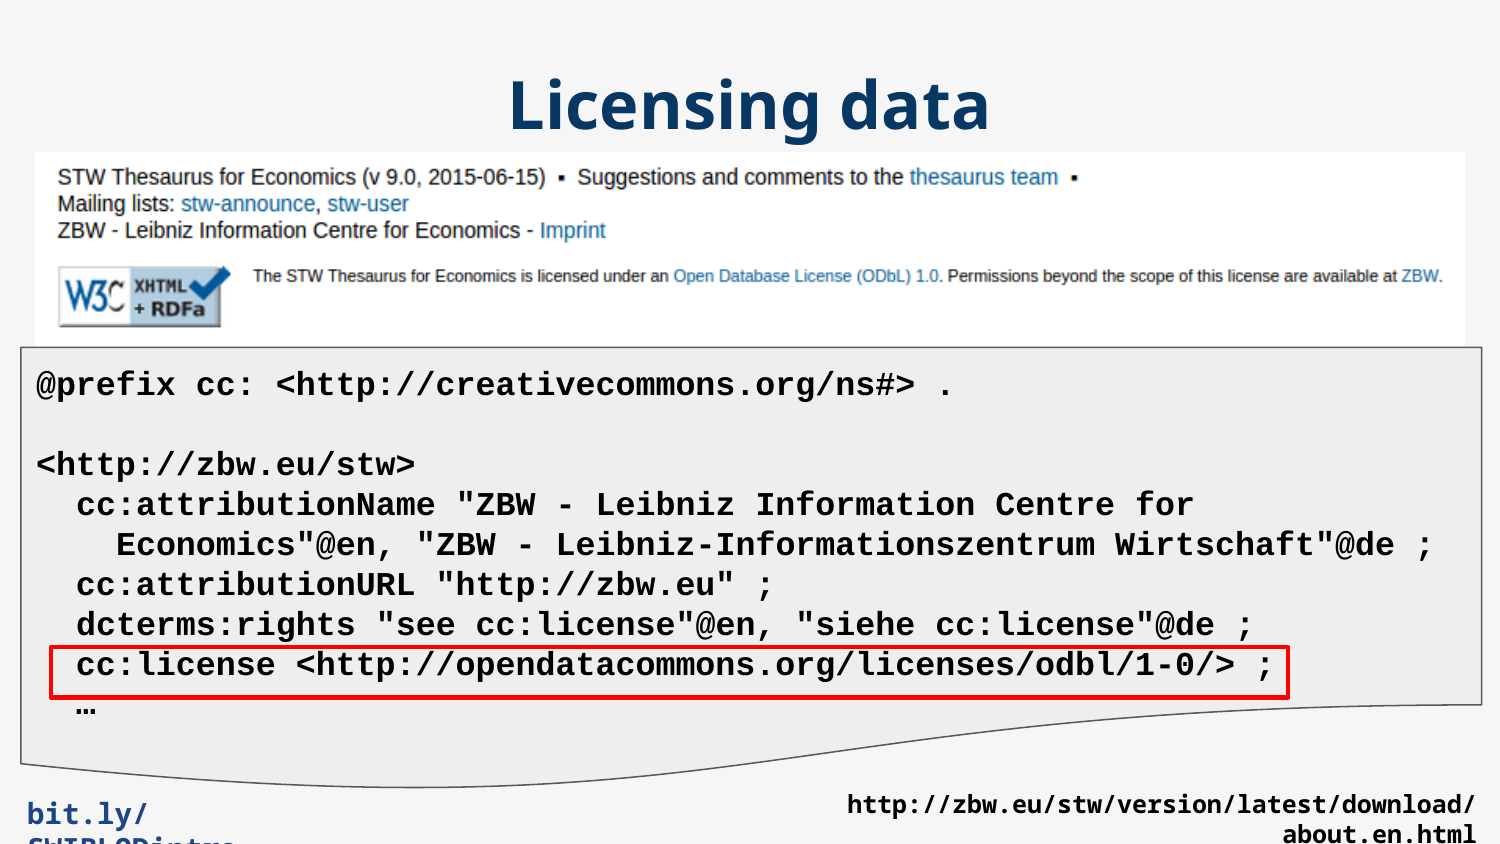

# Licensing data
@prefix cc: <http://creativecommons.org/ns#> .
<http://zbw.eu/stw>
 cc:attributionName "ZBW - Leibniz Information Centre for
 Economics"@en, "ZBW - Leibniz-Informationszentrum Wirtschaft"@de ;
 cc:attributionURL "http://zbw.eu" ;
 dcterms:rights "see cc:license"@en, "siehe cc:license"@de ;
 cc:license <http://opendatacommons.org/licenses/odbl/1-0/> ;
 …
http://zbw.eu/stw/version/latest/download/about.en.html